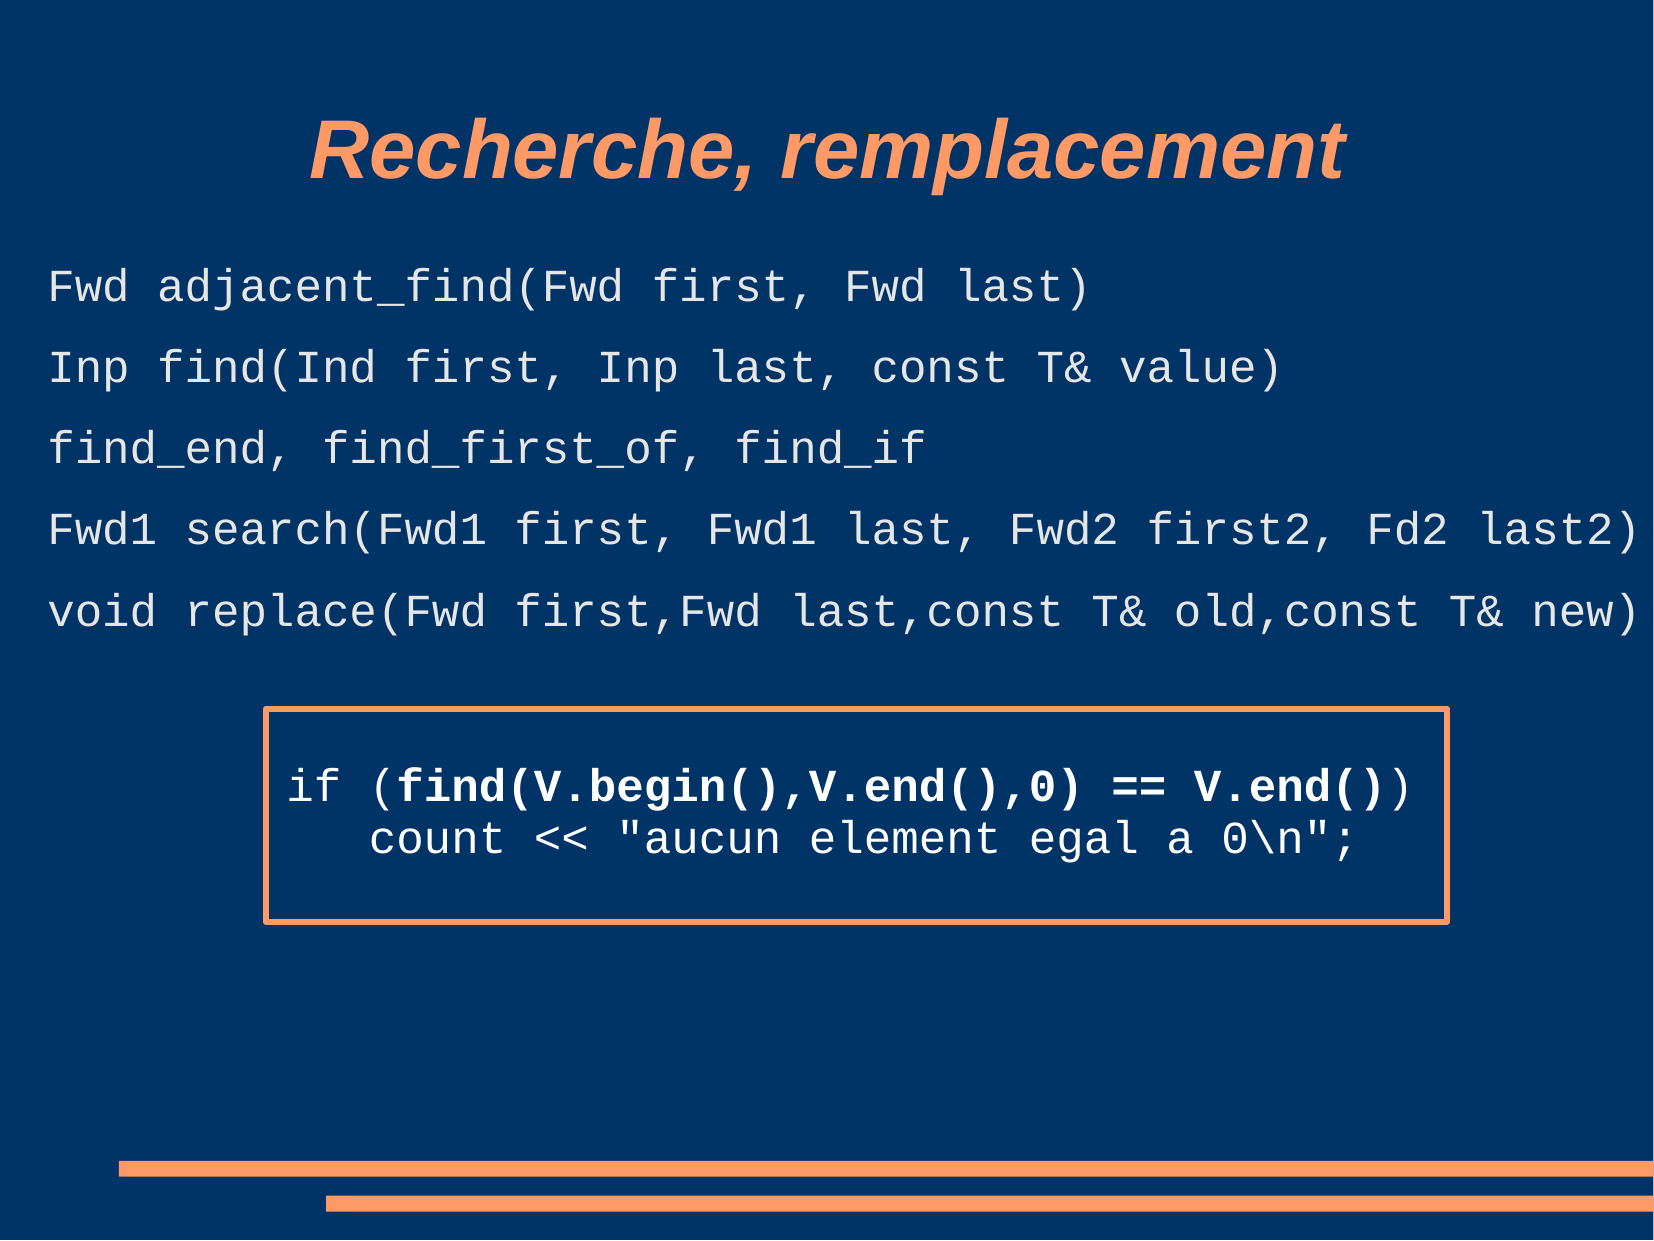

# Recherche, remplacement
Fwd adjacent_find(Fwd first, Fwd last)
Inp find(Ind first, Inp last, const T& value)
find_end, find_first_of, find_if
Fwd1 search(Fwd1 first, Fwd1 last, Fwd2 first2, Fd2 last2)
void replace(Fwd first,Fwd last,const T& old,const T& new)
if (find(V.begin(),V.end(),0) == V.end())
 count << "aucun element egal a 0\n";